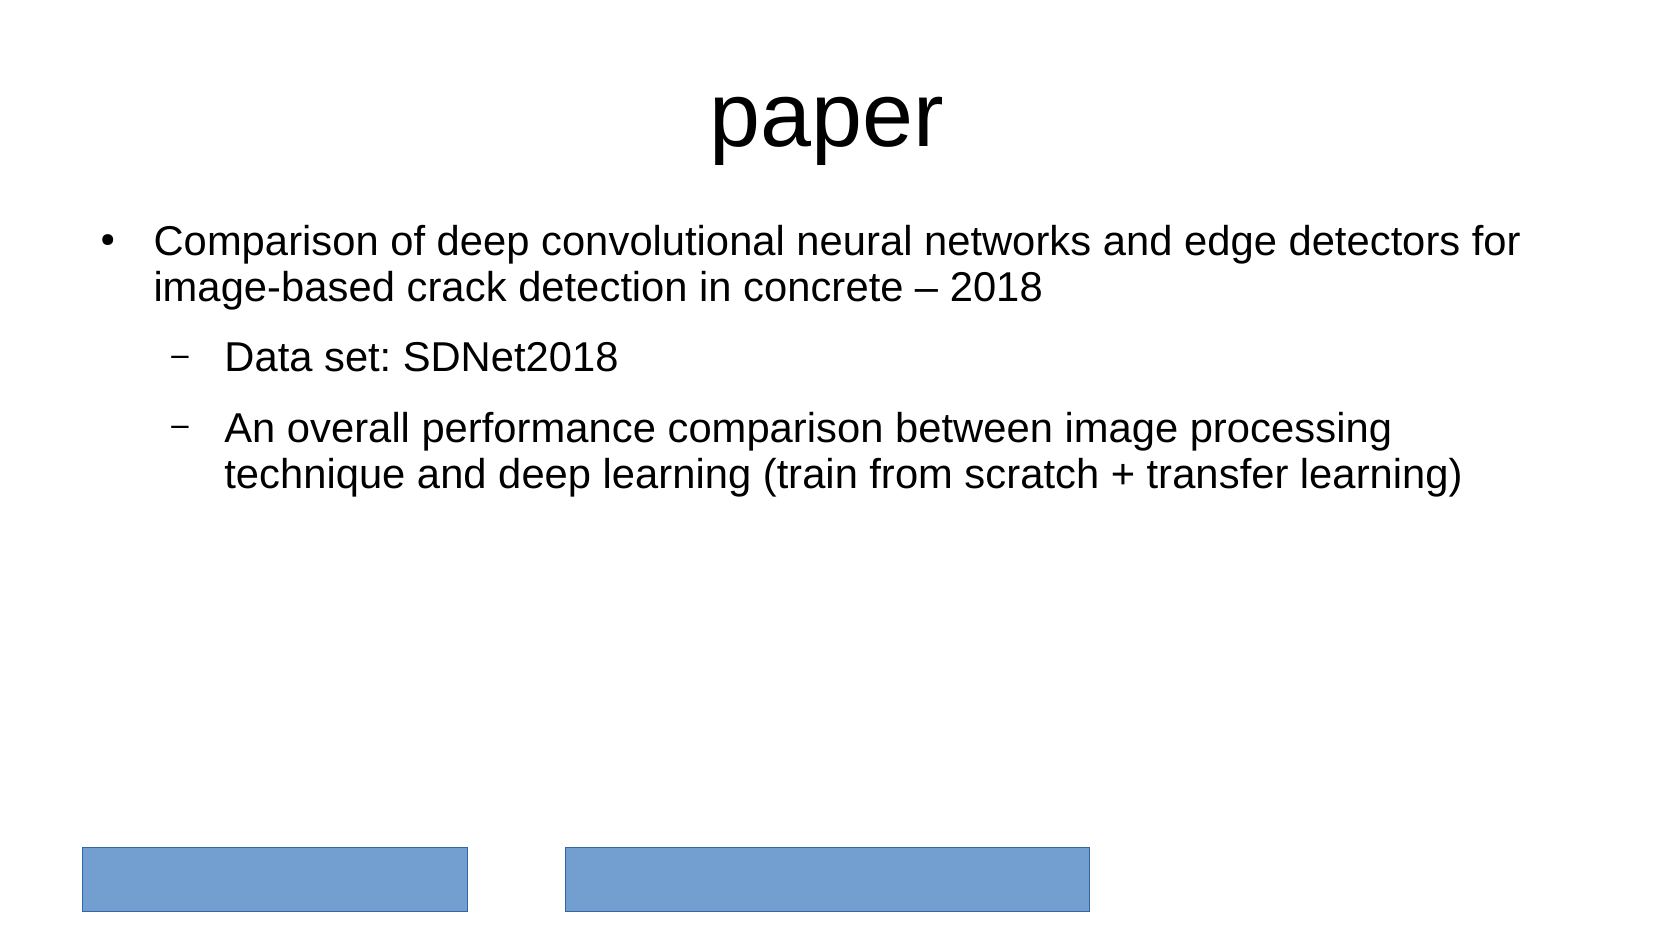

# paper
Comparison of deep convolutional neural networks and edge detectors for image-based crack detection in concrete – 2018
Data set: SDNet2018
An overall performance comparison between image processing technique and deep learning (train from scratch + transfer learning)